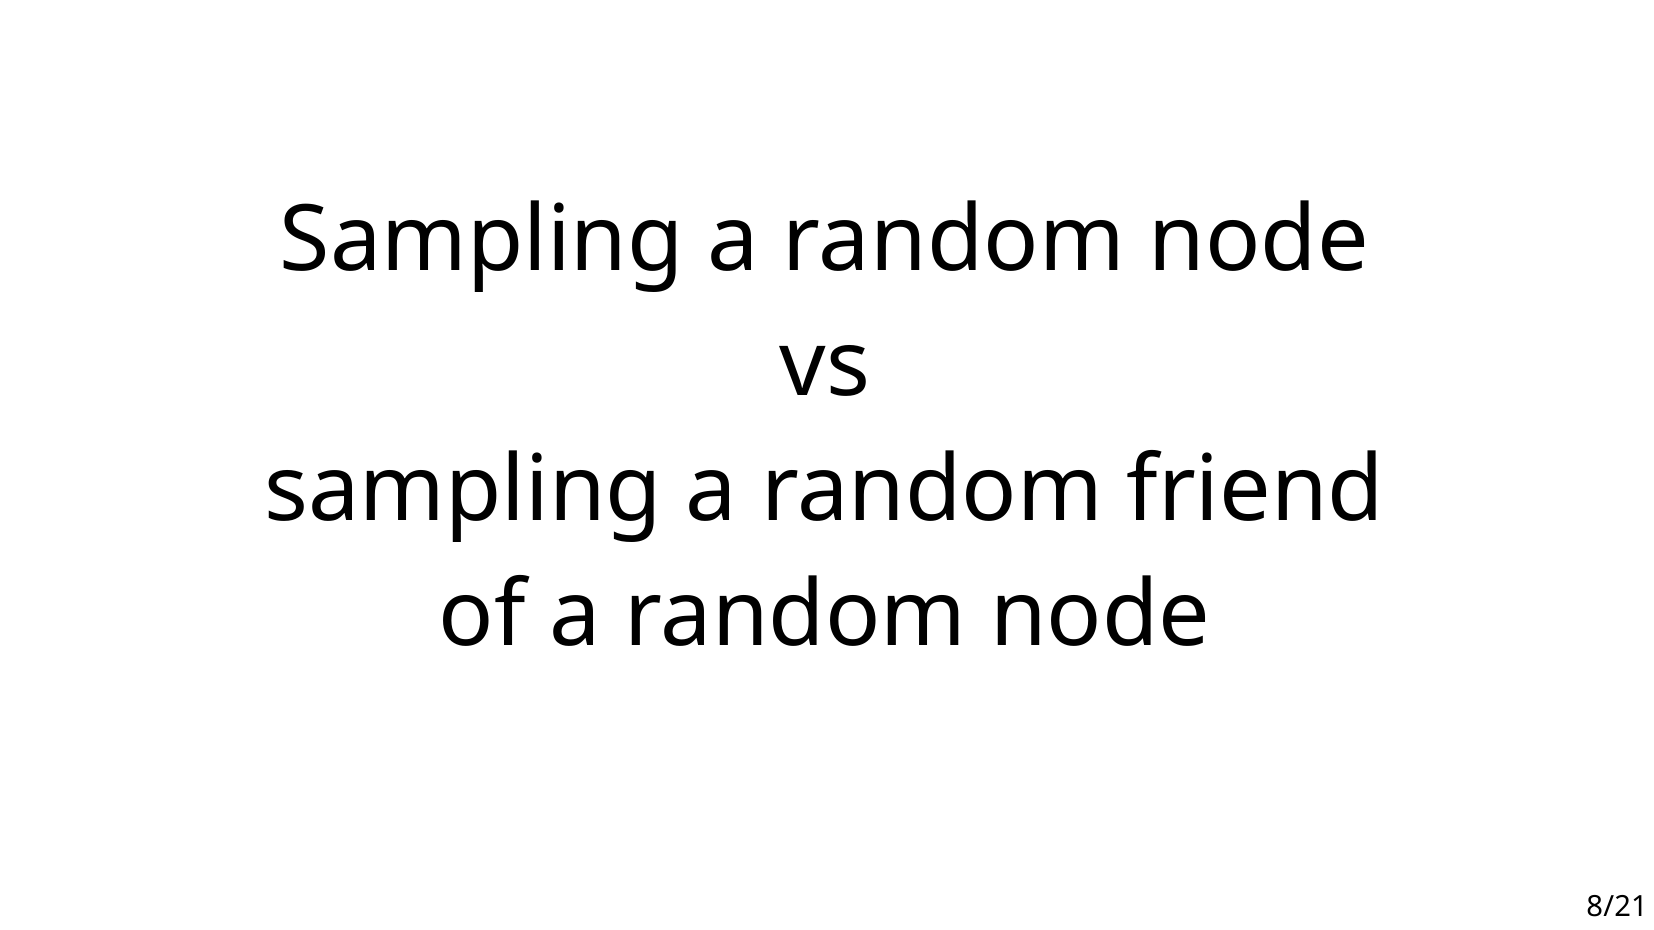

# Sampling a random node vs sampling a random friend of a random node
8